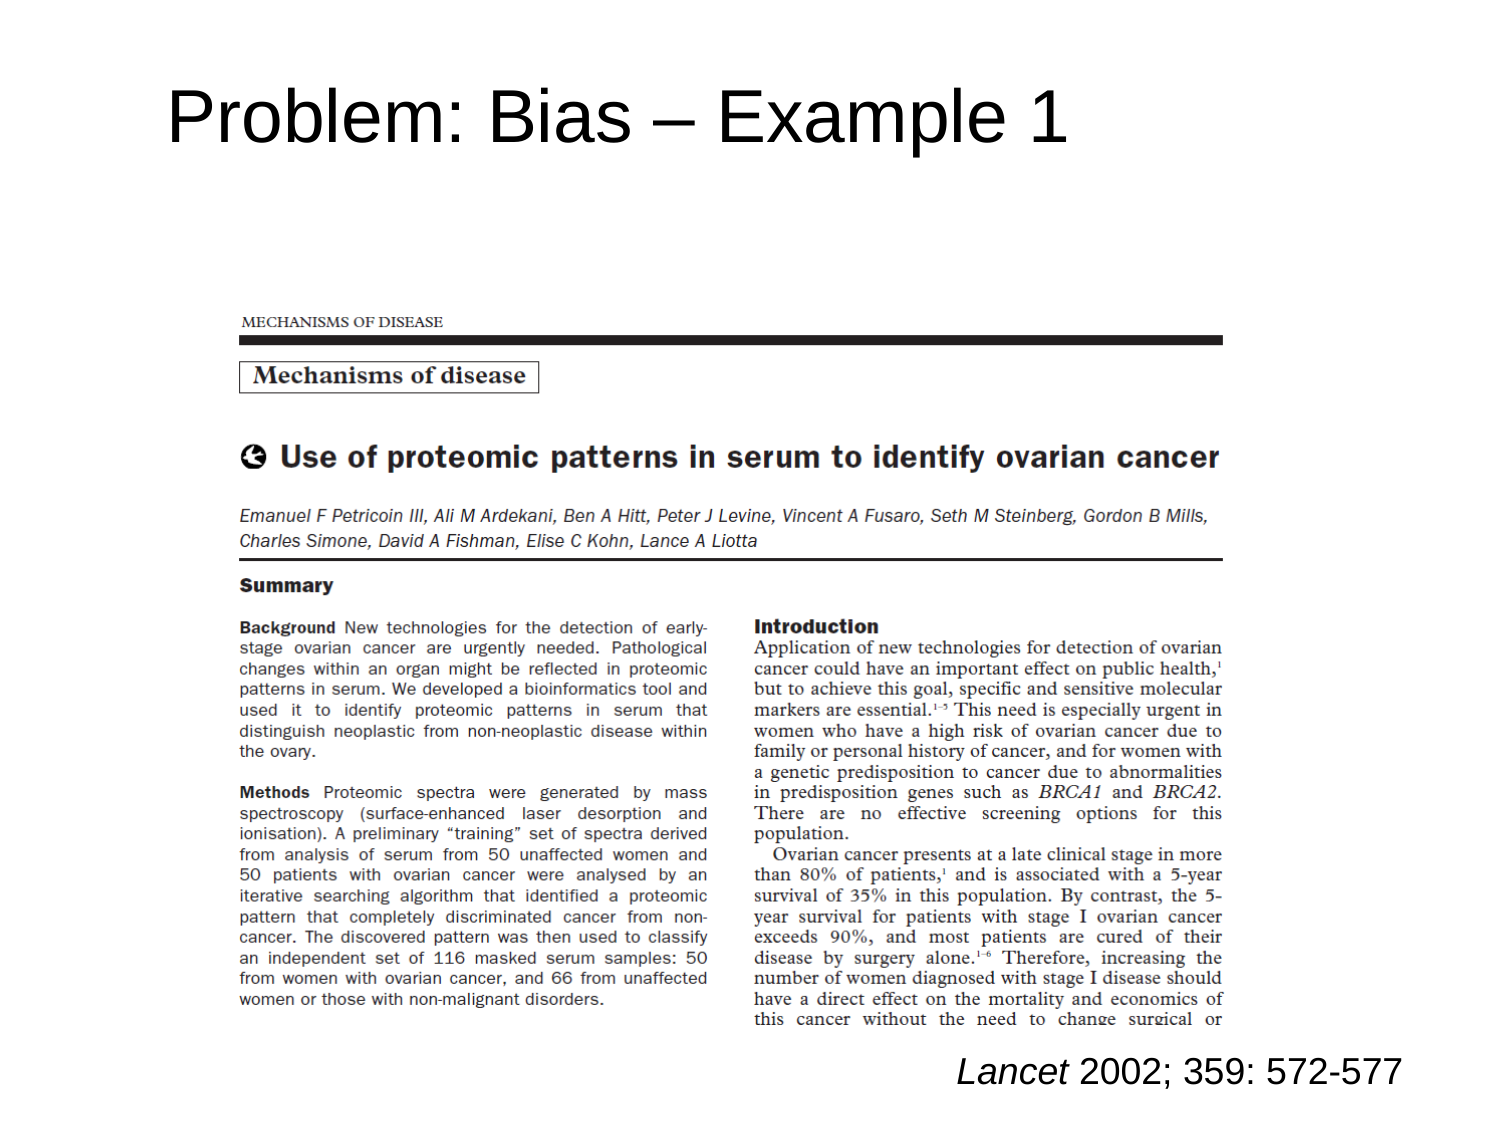

# Problem: Bias – Example 1
Lancet 2002; 359: 572-577